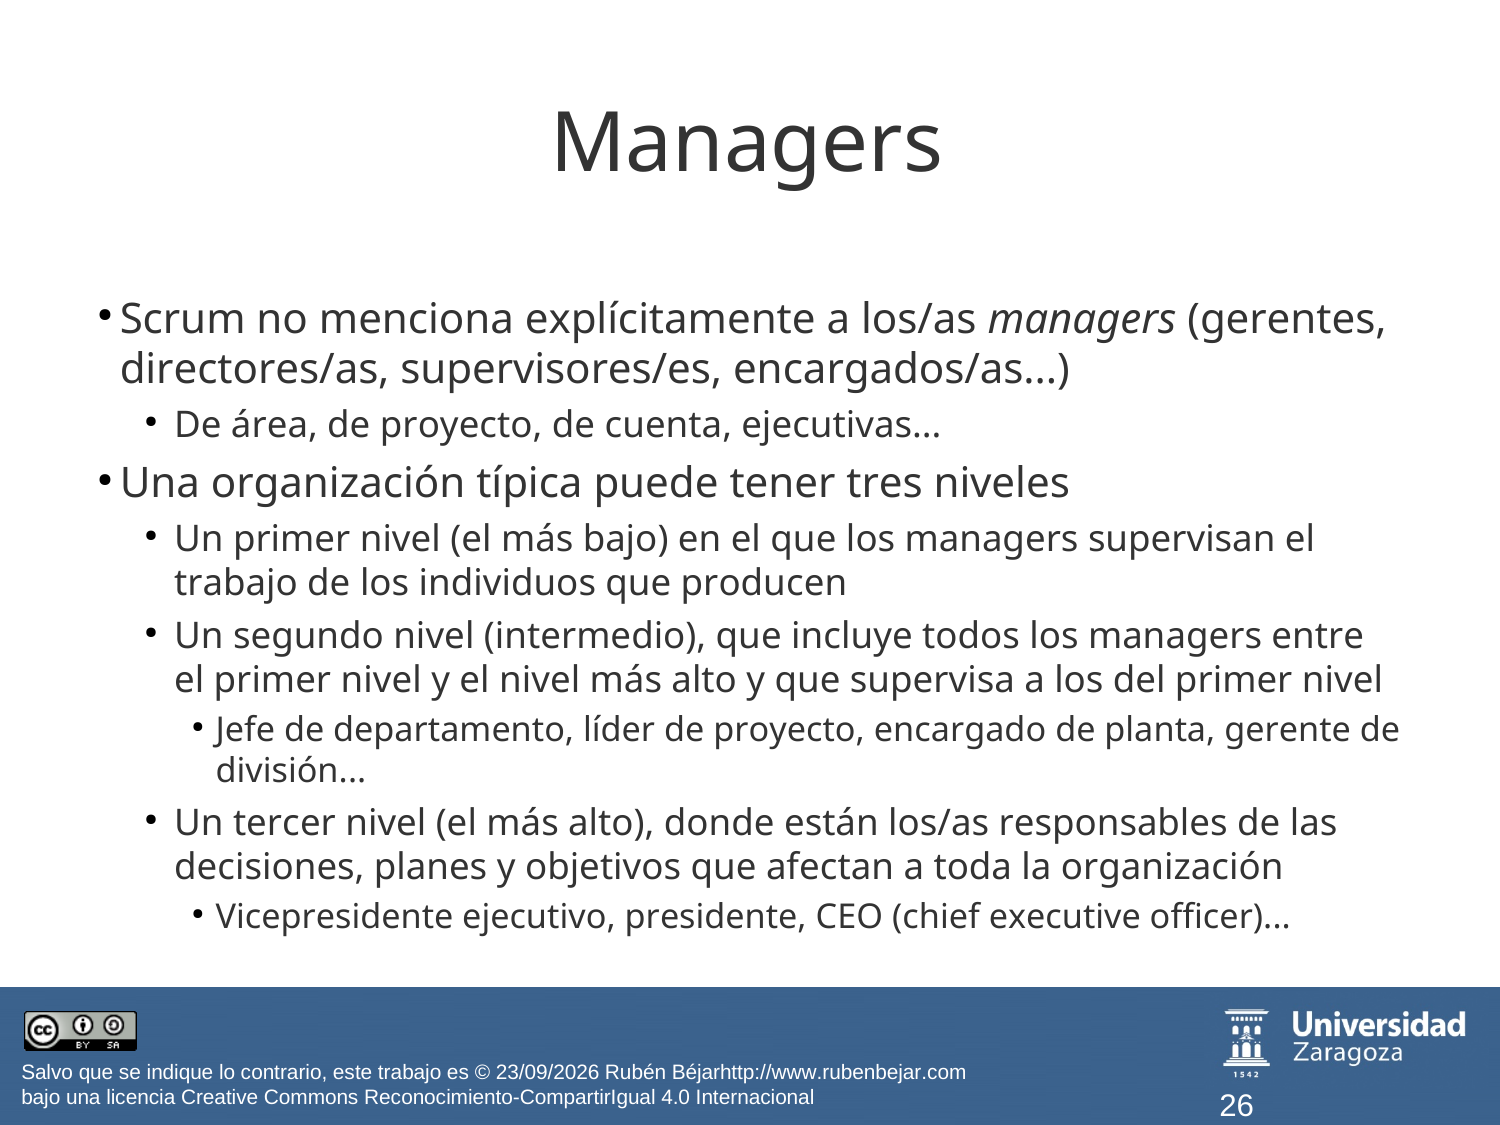

# Managers
Scrum no menciona explícitamente a los/as managers (gerentes, directores/as, supervisores/es, encargados/as...)
De área, de proyecto, de cuenta, ejecutivas...
Una organización típica puede tener tres niveles
Un primer nivel (el más bajo) en el que los managers supervisan el trabajo de los individuos que producen
Un segundo nivel (intermedio), que incluye todos los managers entre el primer nivel y el nivel más alto y que supervisa a los del primer nivel
Jefe de departamento, líder de proyecto, encargado de planta, gerente de división...
Un tercer nivel (el más alto), donde están los/as responsables de las decisiones, planes y objetivos que afectan a toda la organización
Vicepresidente ejecutivo, presidente, CEO (chief executive officer)...